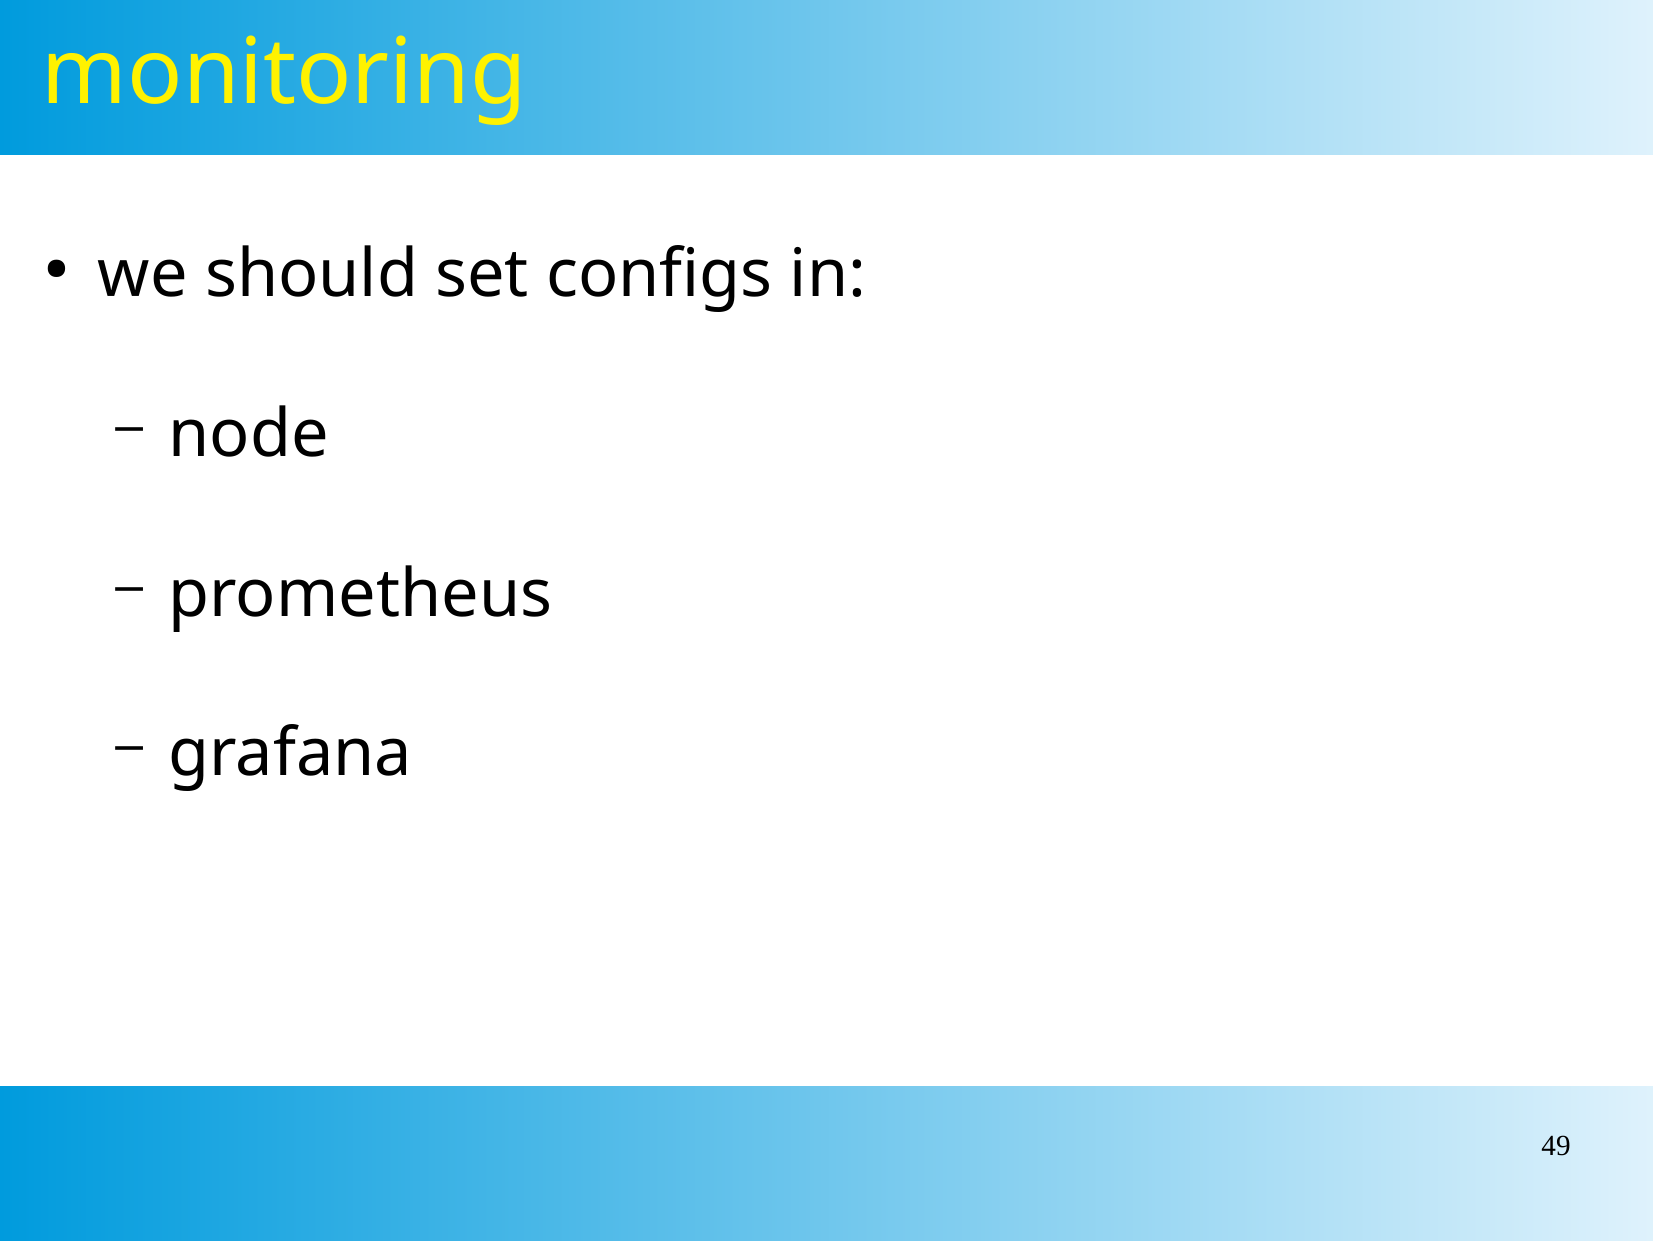

# monitoring
we should set configs in:
node
prometheus
grafana
49